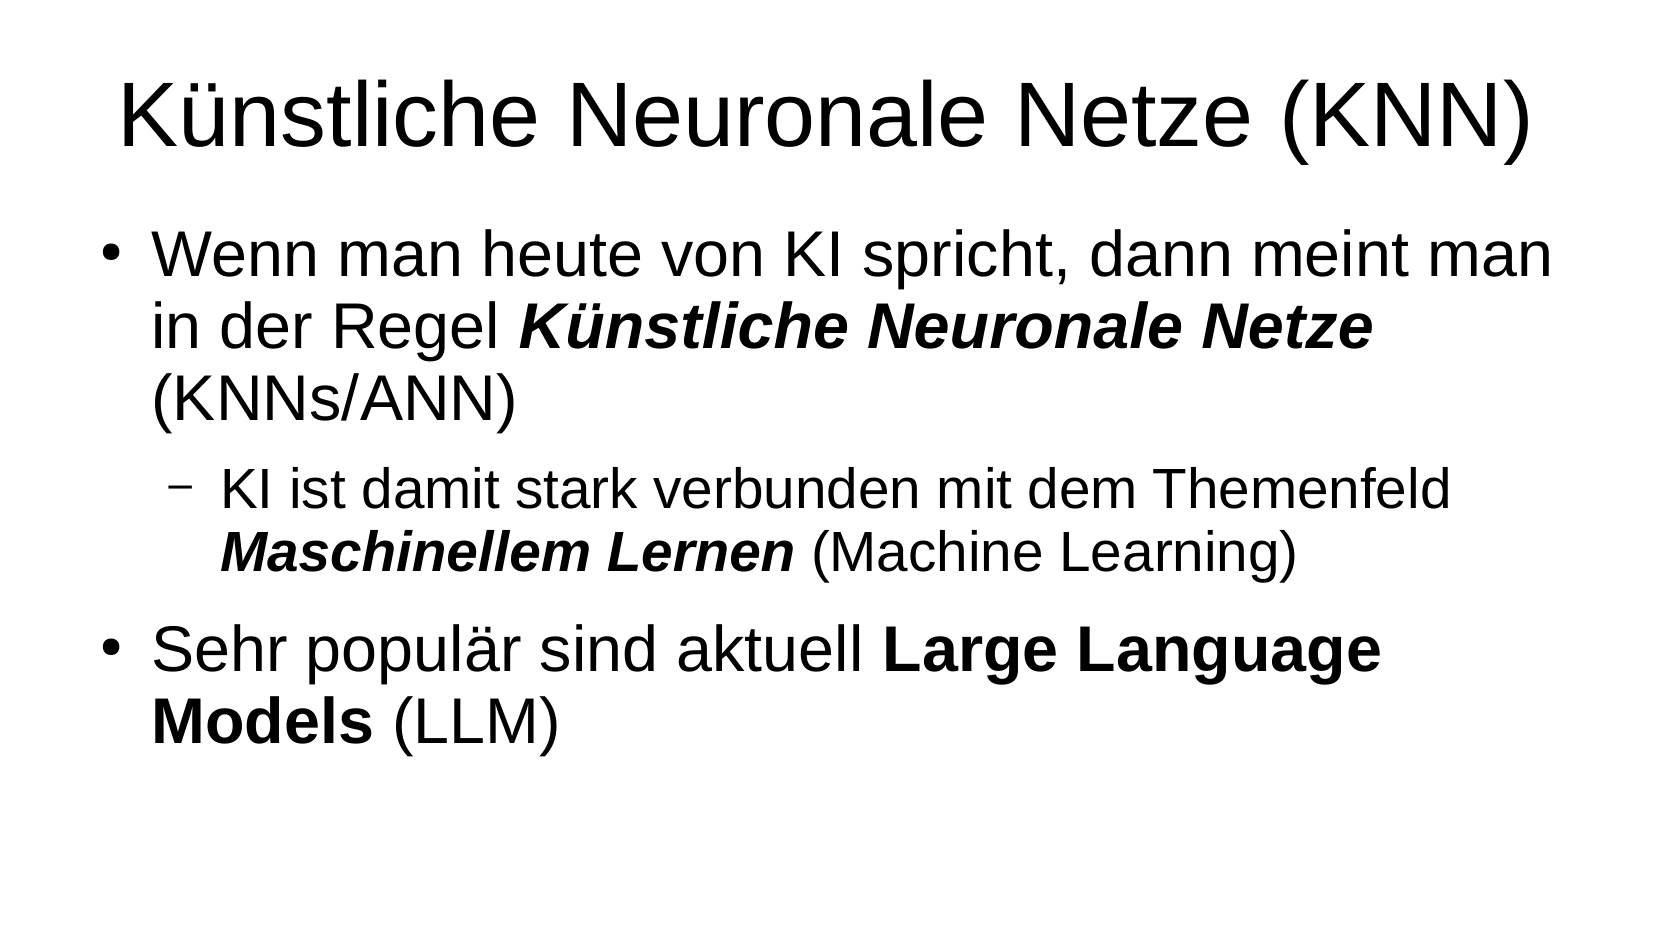

# Künstliche Neuronale Netze (KNN)
Wenn man heute von KI spricht, dann meint man in der Regel Künstliche Neuronale Netze (KNNs/ANN)
KI ist damit stark verbunden mit dem Themenfeld Maschinellem Lernen (Machine Learning)
Sehr populär sind aktuell Large Language Models (LLM)